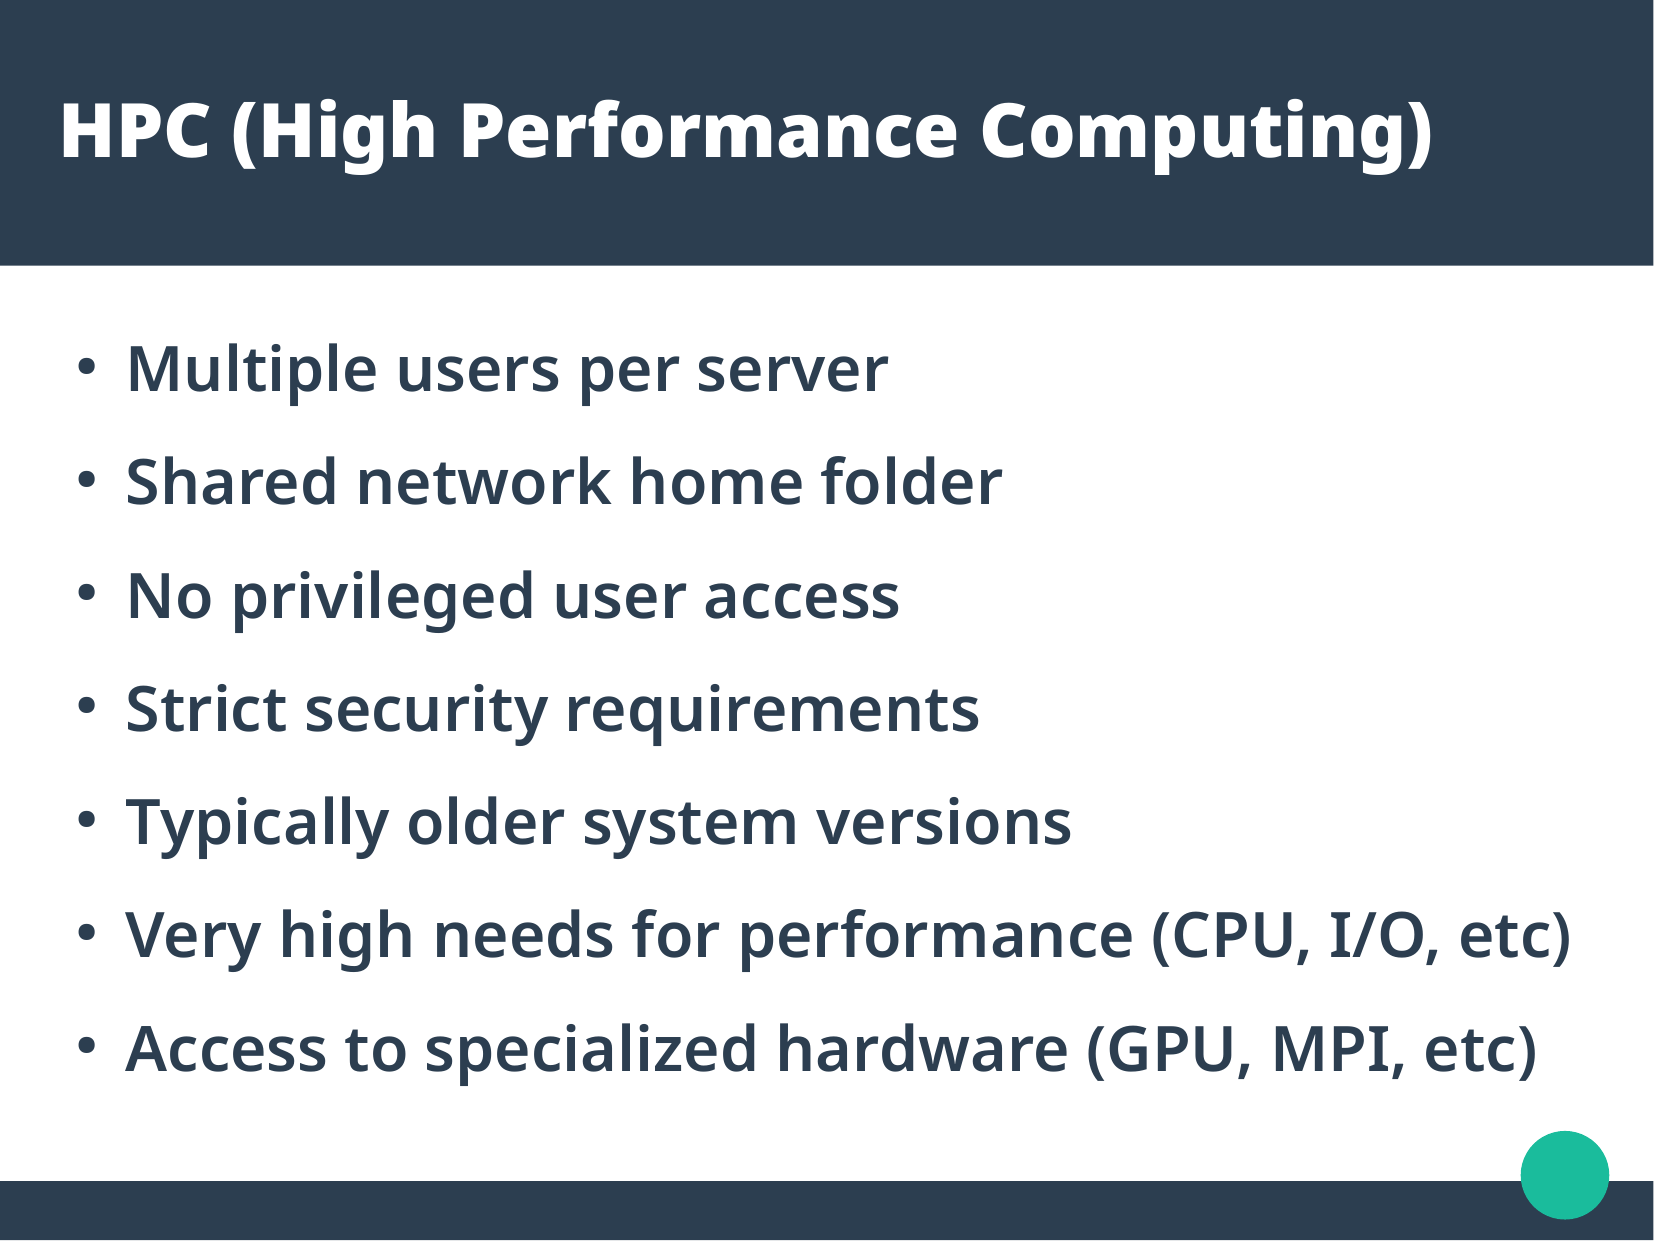

# HPC (High Performance Computing)
Multiple users per server
Shared network home folder
No privileged user access
Strict security requirements
Typically older system versions
Very high needs for performance (CPU, I/O, etc)
Access to specialized hardware (GPU, MPI, etc)